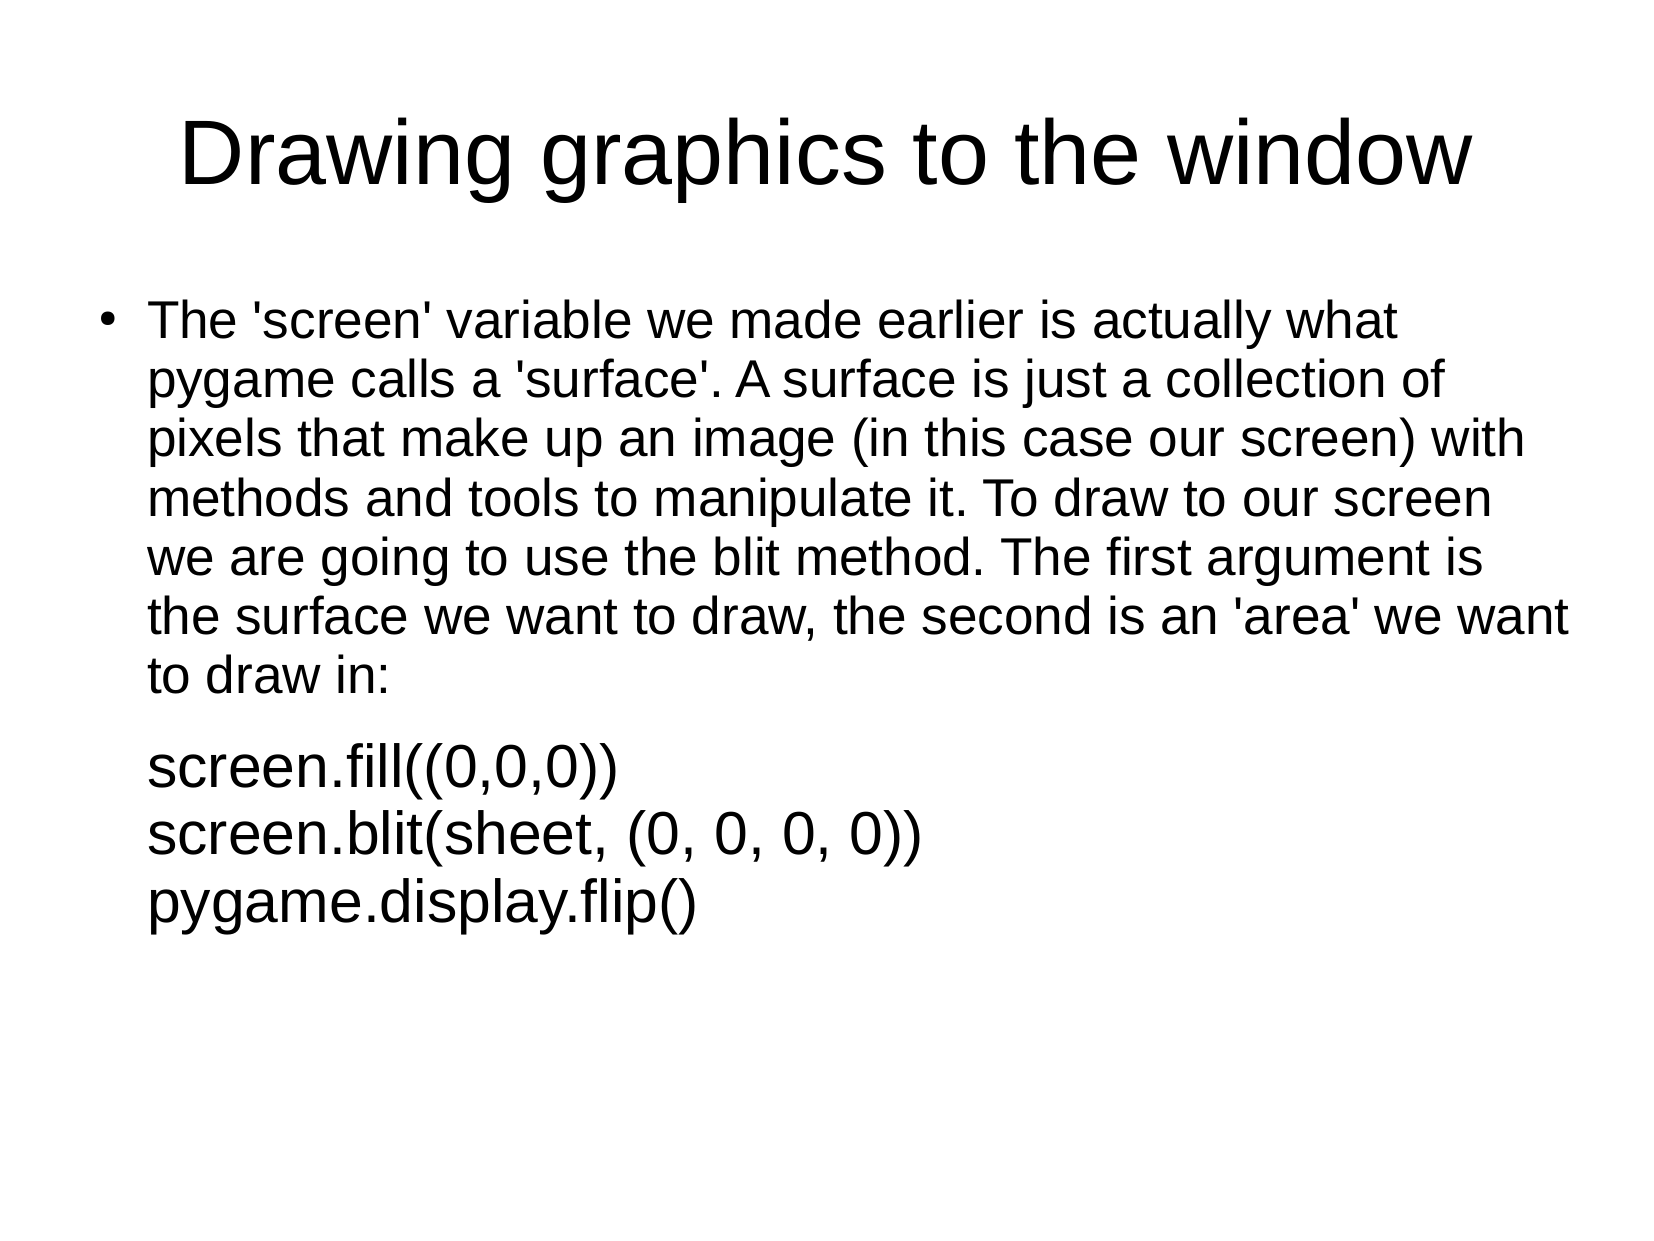

# Drawing graphics to the window
The 'screen' variable we made earlier is actually what pygame calls a 'surface'. A surface is just a collection of pixels that make up an image (in this case our screen) with methods and tools to manipulate it. To draw to our screen we are going to use the blit method. The first argument is the surface we want to draw, the second is an 'area' we want to draw in:
screen.fill((0,0,0))
screen.blit(sheet, (0, 0, 0, 0))
pygame.display.flip()